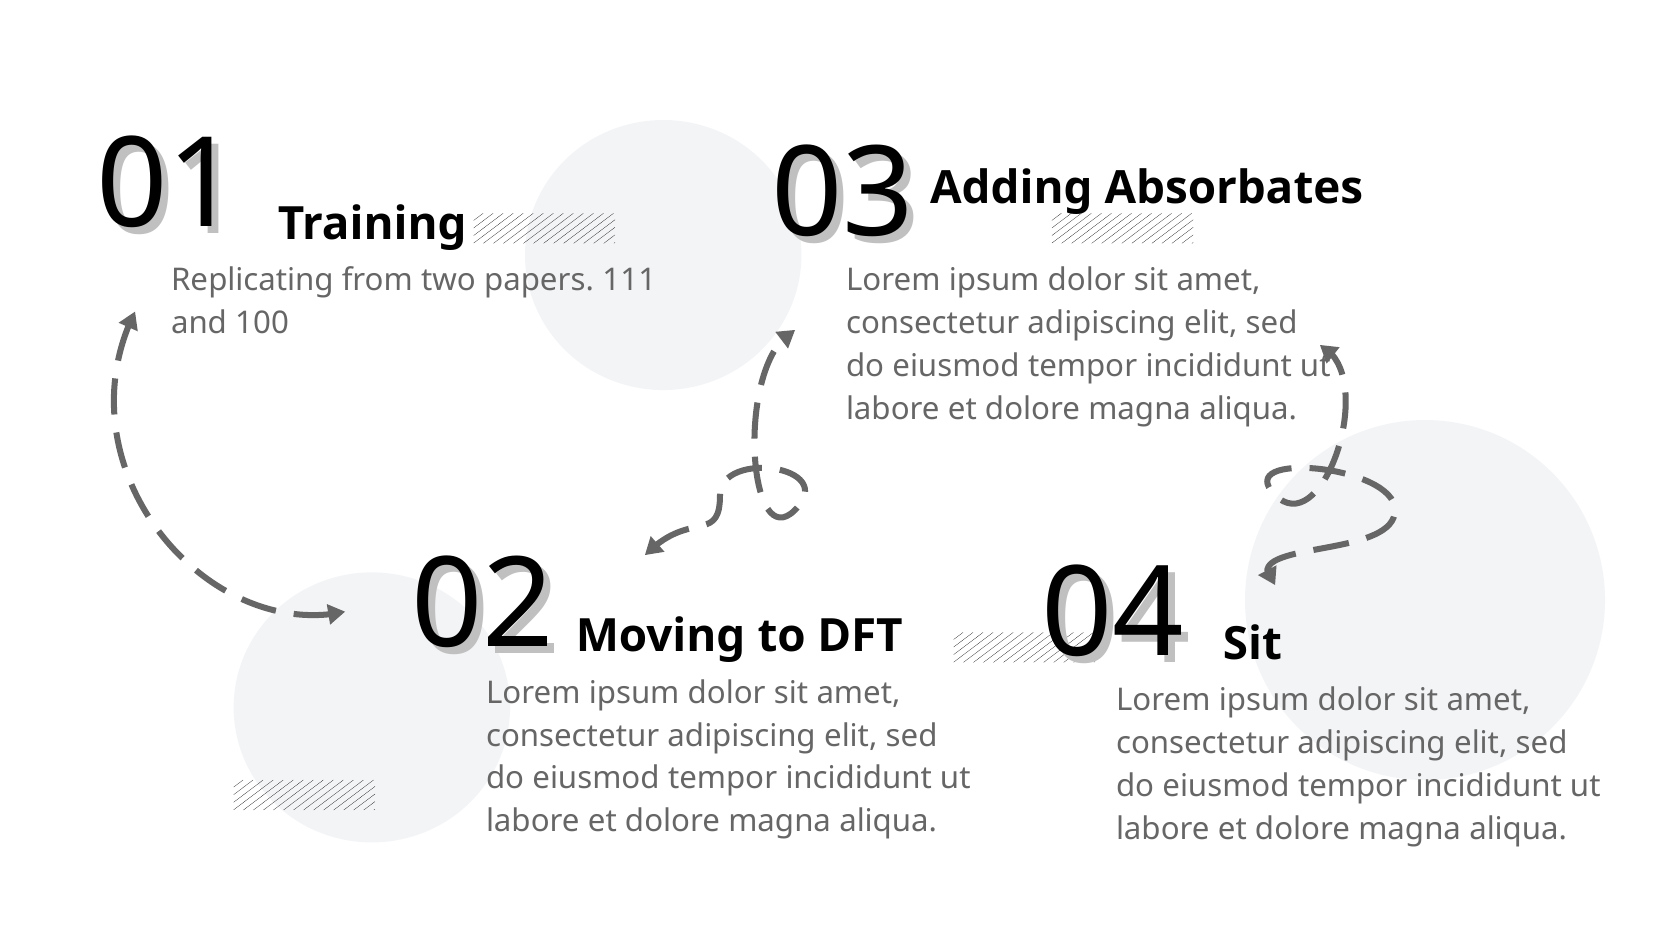

01
03
Adding Absorbates
Training
Replicating from two papers. 111 and 100
Lorem ipsum dolor sit amet, consectetur adipiscing elit, sed do eiusmod tempor incididunt ut labore et dolore magna aliqua.
02
04
Moving to DFT
Sit
Lorem ipsum dolor sit amet, consectetur adipiscing elit, sed do eiusmod tempor incididunt ut labore et dolore magna aliqua.
Lorem ipsum dolor sit amet, consectetur adipiscing elit, sed do eiusmod tempor incididunt ut labore et dolore magna aliqua.